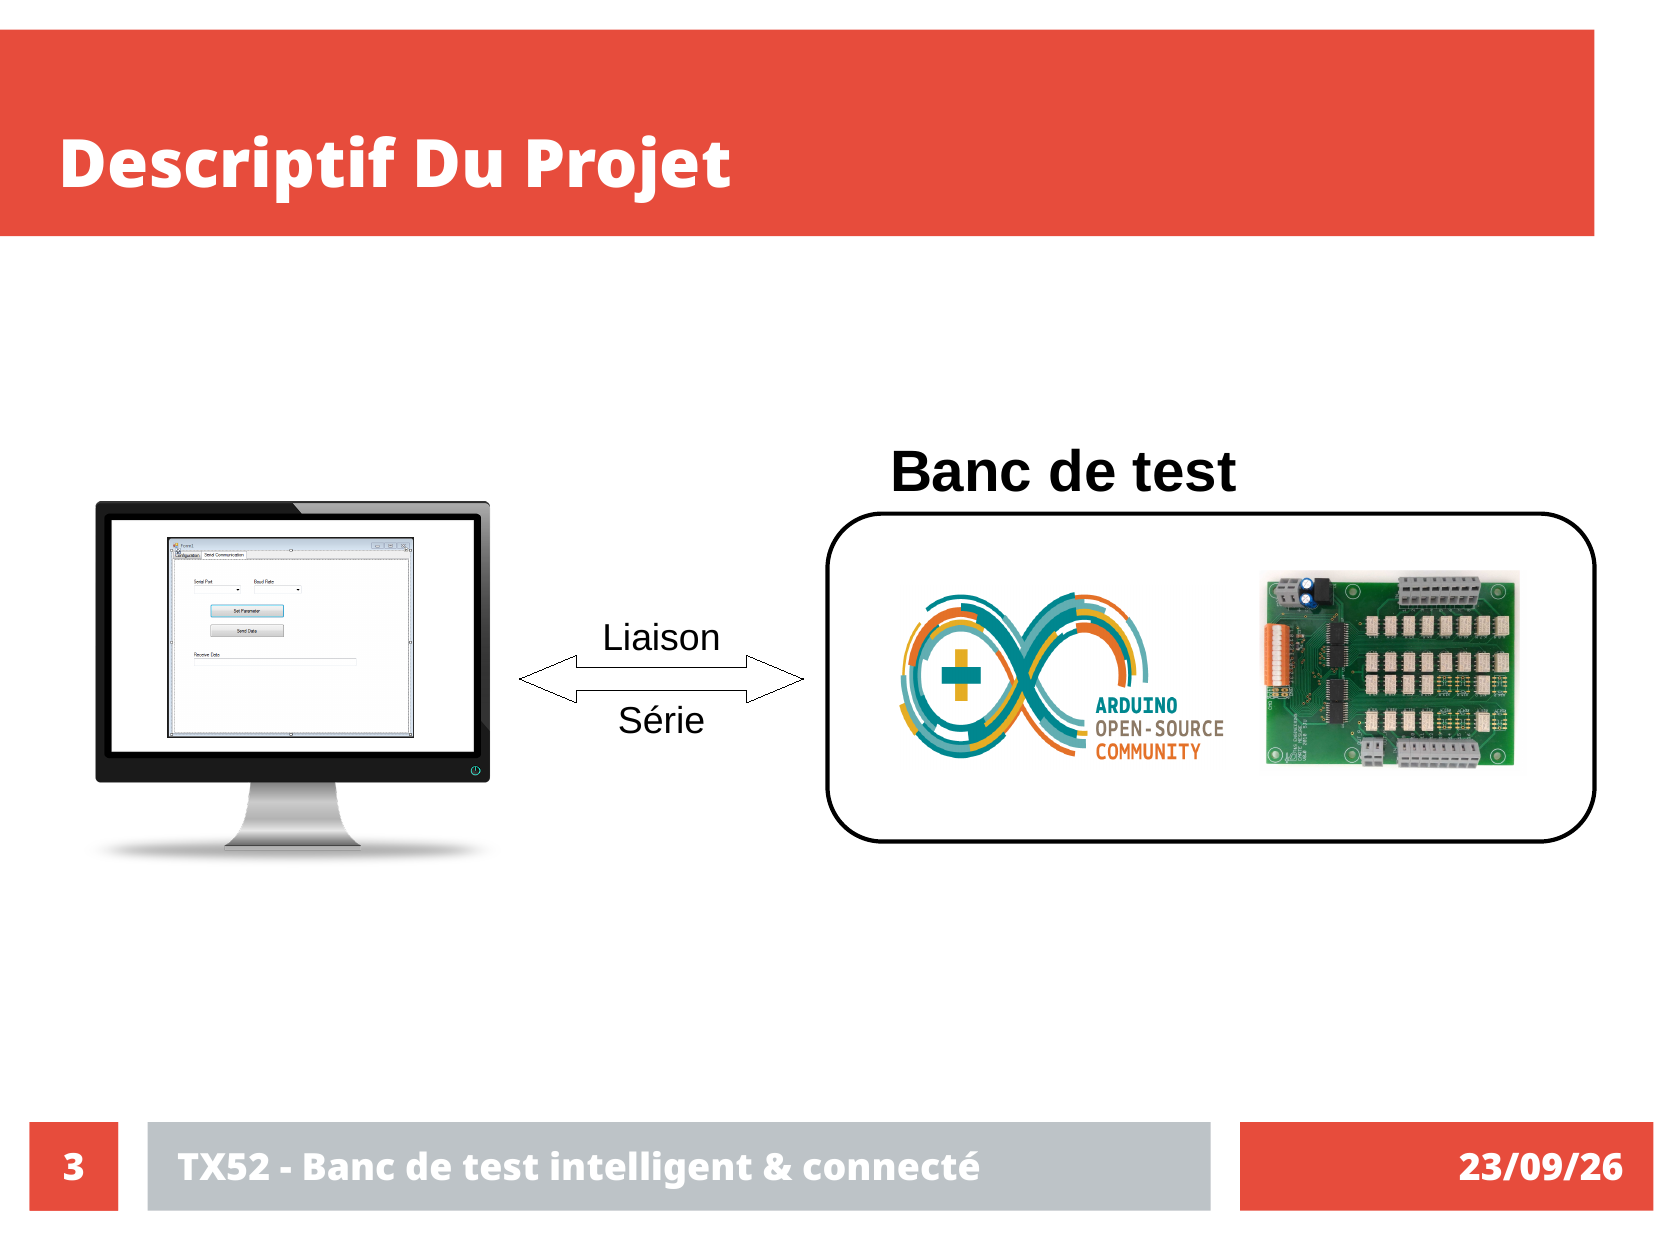

# Descriptif Du Projet
Banc de test
Liaison
Série
3
TX52 - Banc de test intelligent & connecté